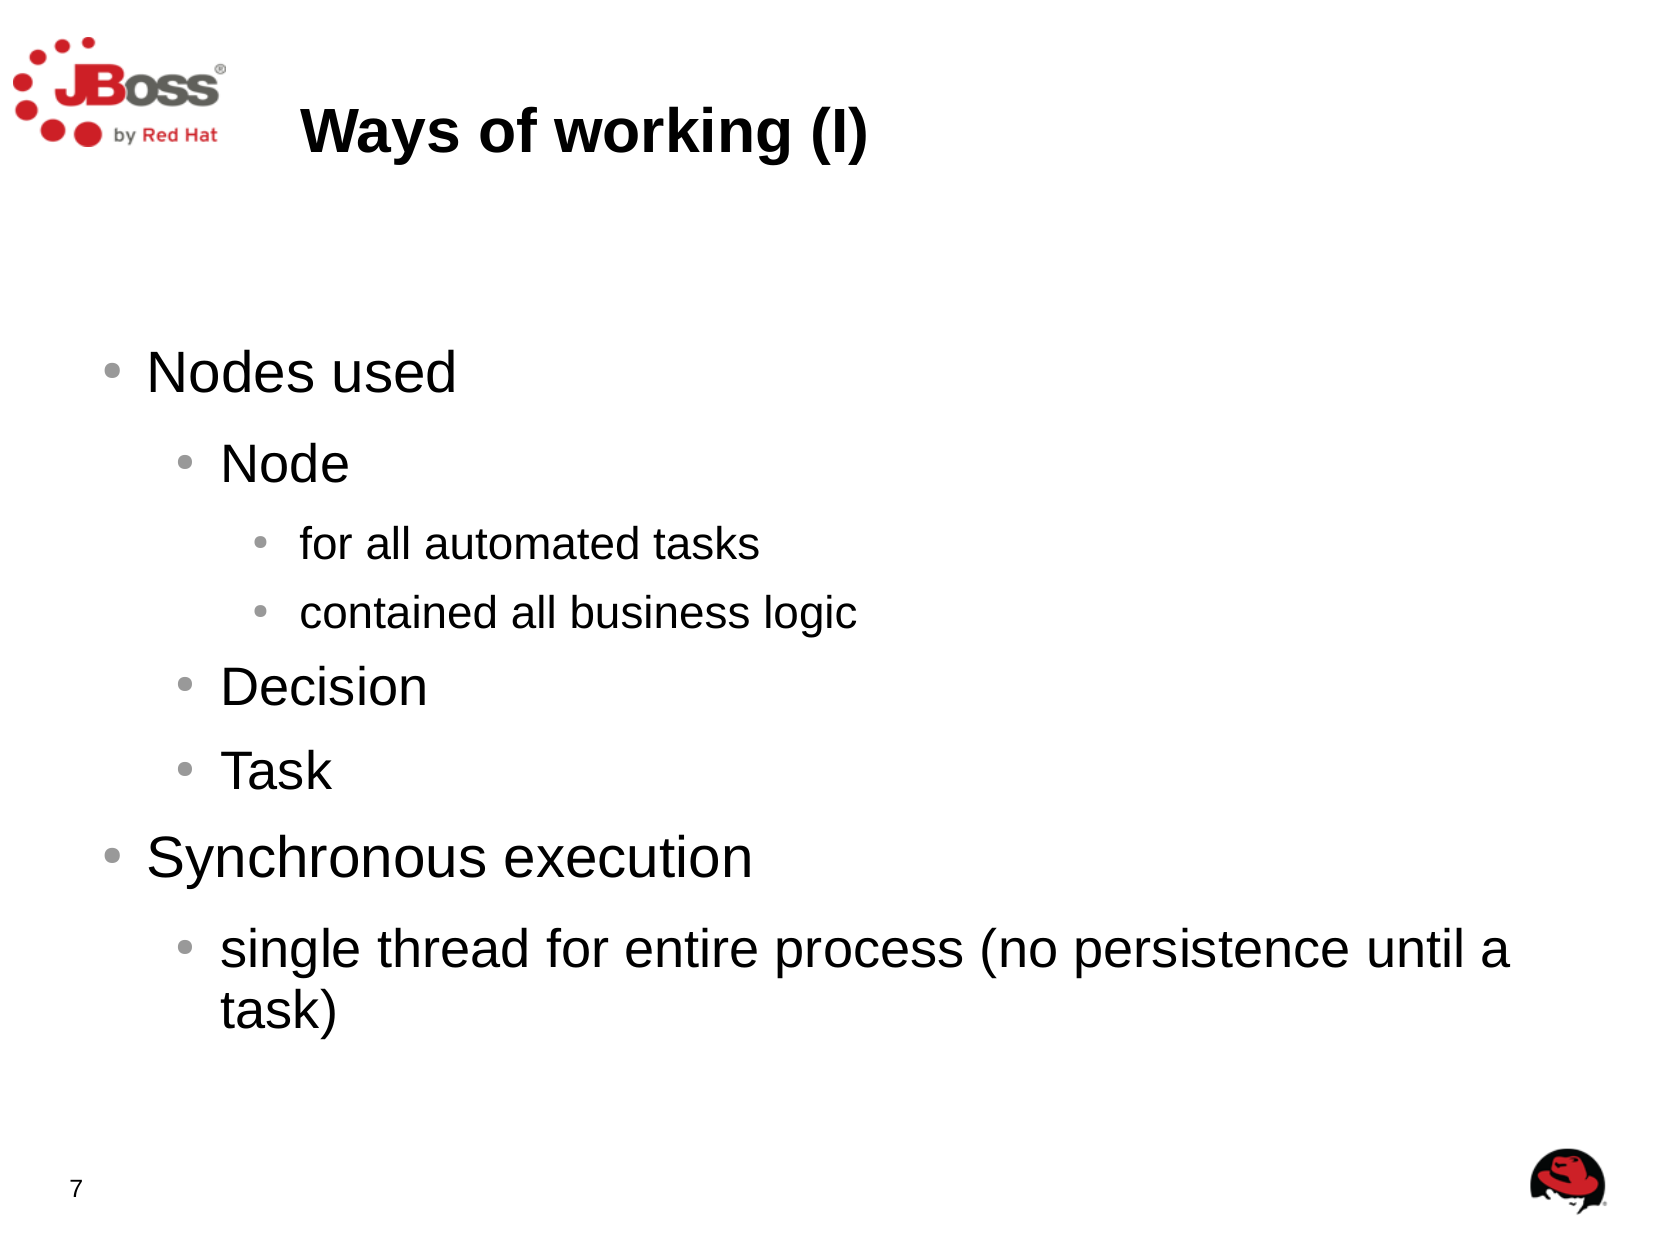

# Ways of working (I)
Nodes used
Node
for all automated tasks
contained all business logic
Decision
Task
Synchronous execution
single thread for entire process (no persistence until a task)